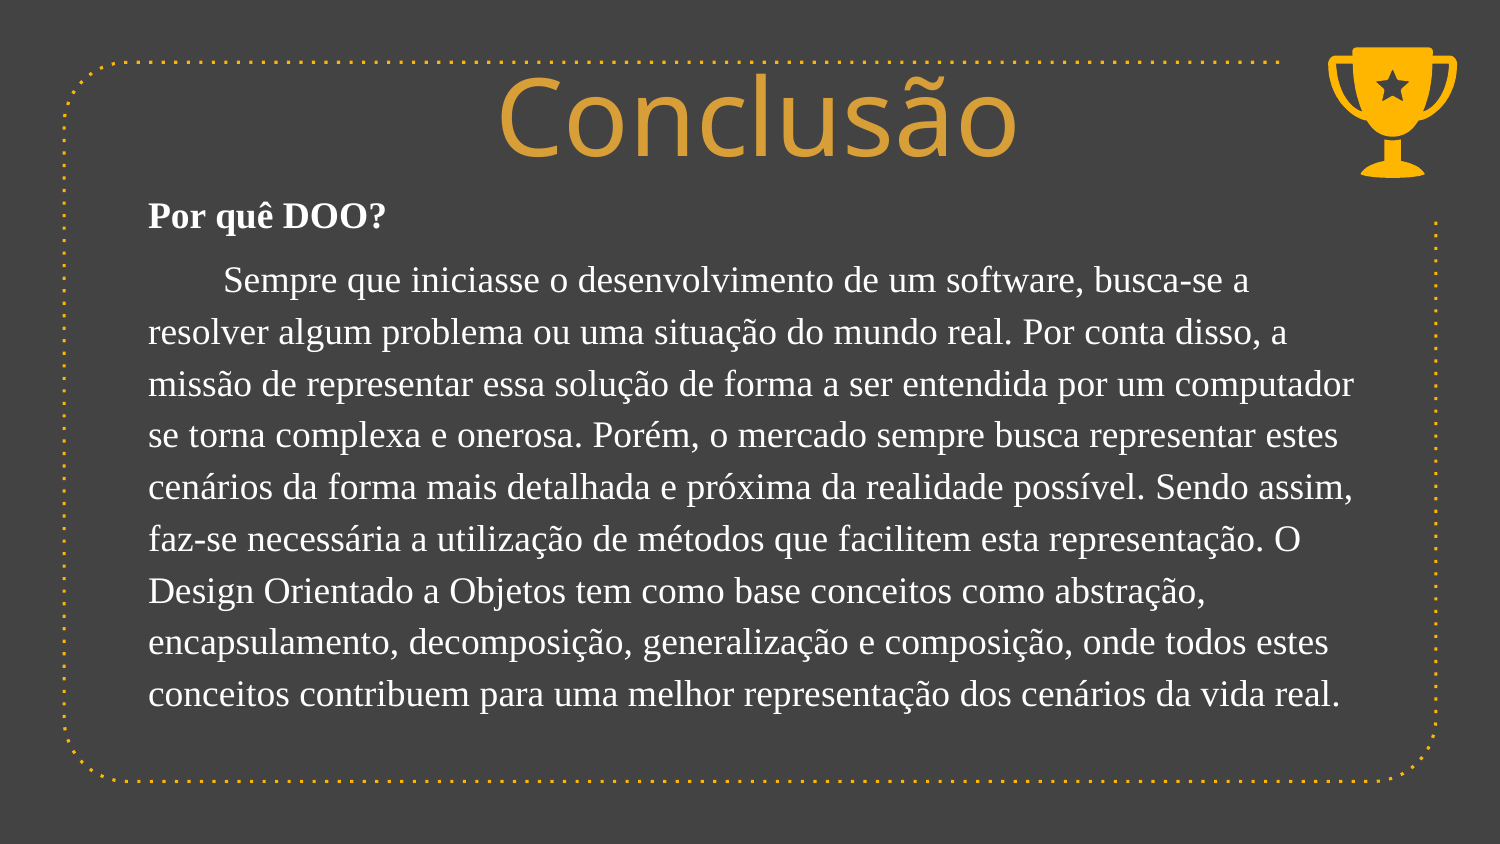

# Conclusão
Por quê DOO?
Sempre que iniciasse o desenvolvimento de um software, busca-se a resolver algum problema ou uma situação do mundo real. Por conta disso, a missão de representar essa solução de forma a ser entendida por um computador se torna complexa e onerosa. Porém, o mercado sempre busca representar estes cenários da forma mais detalhada e próxima da realidade possível. Sendo assim, faz-se necessária a utilização de métodos que facilitem esta representação. O Design Orientado a Objetos tem como base conceitos como abstração, encapsulamento, decomposição, generalização e composição, onde todos estes conceitos contribuem para uma melhor representação dos cenários da vida real.